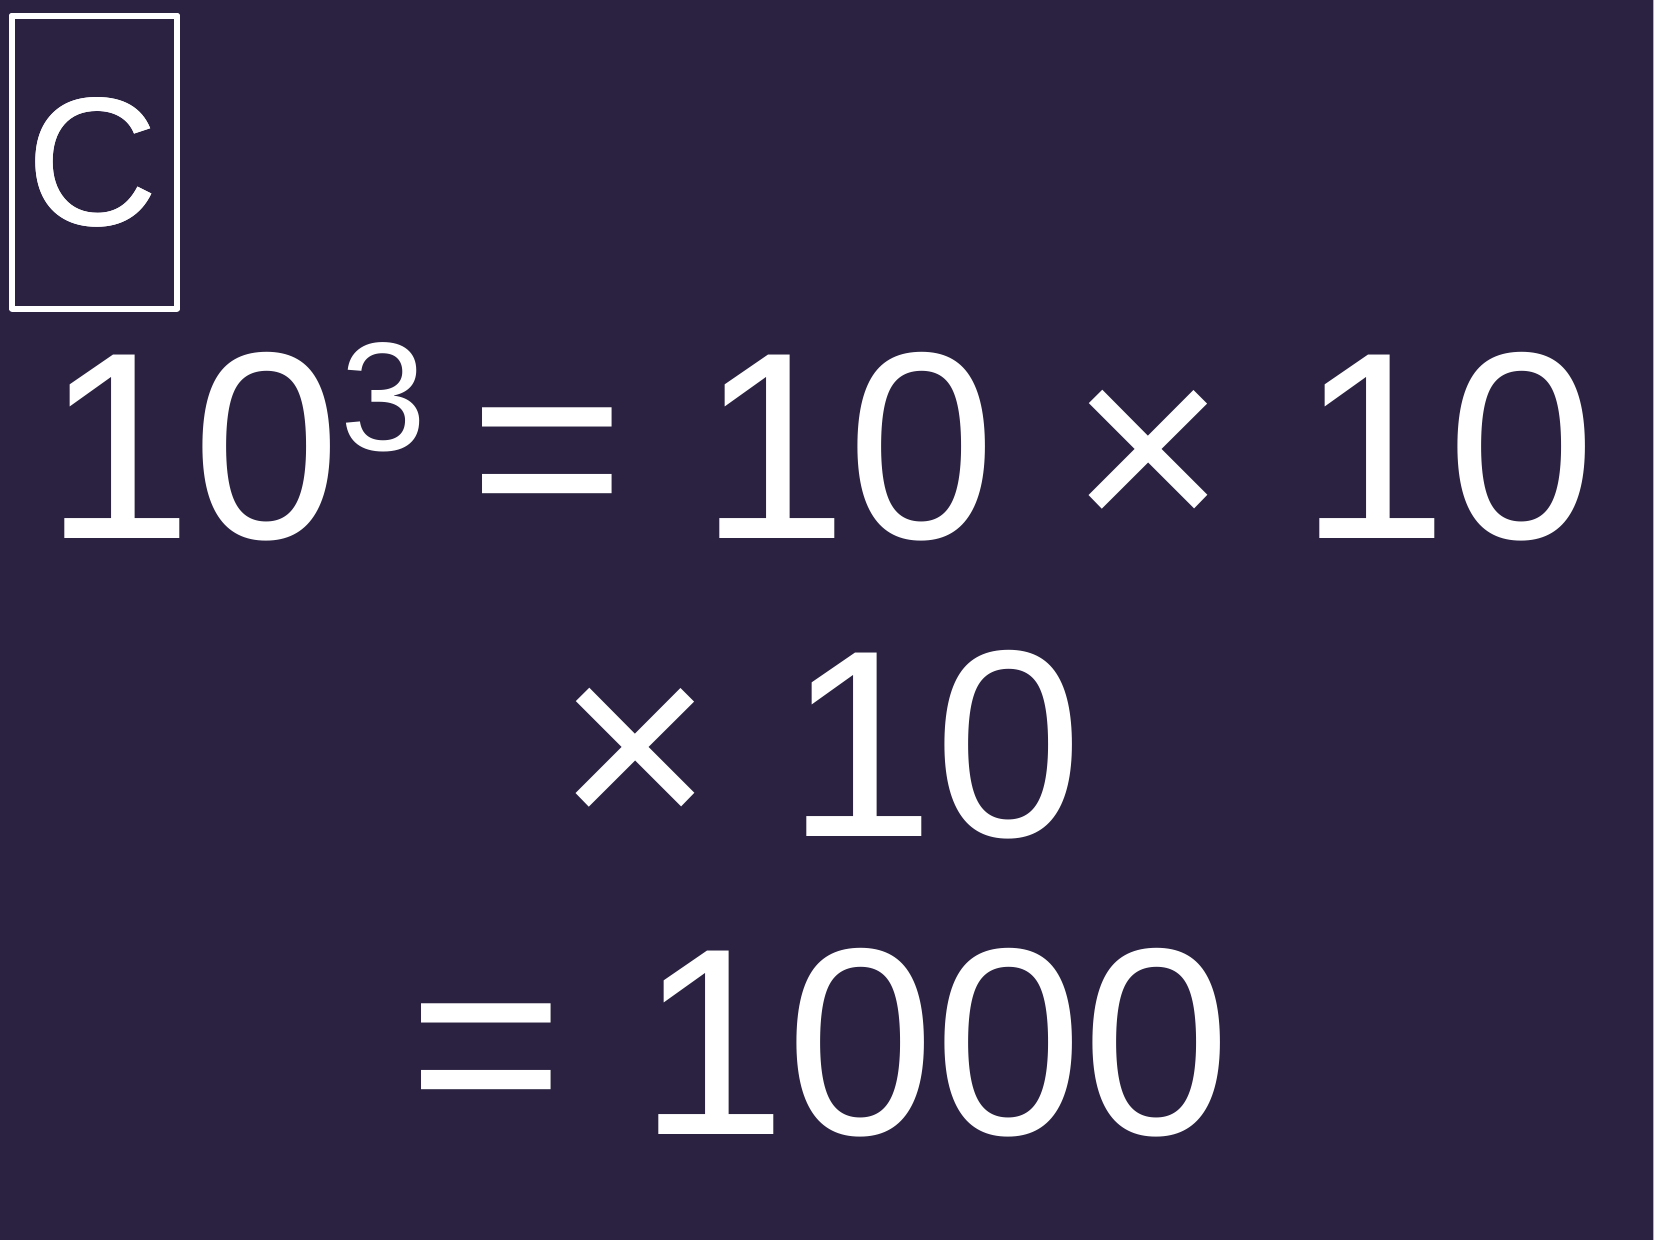

C
C
# 103 = 10 × 10 × 10 = 1000